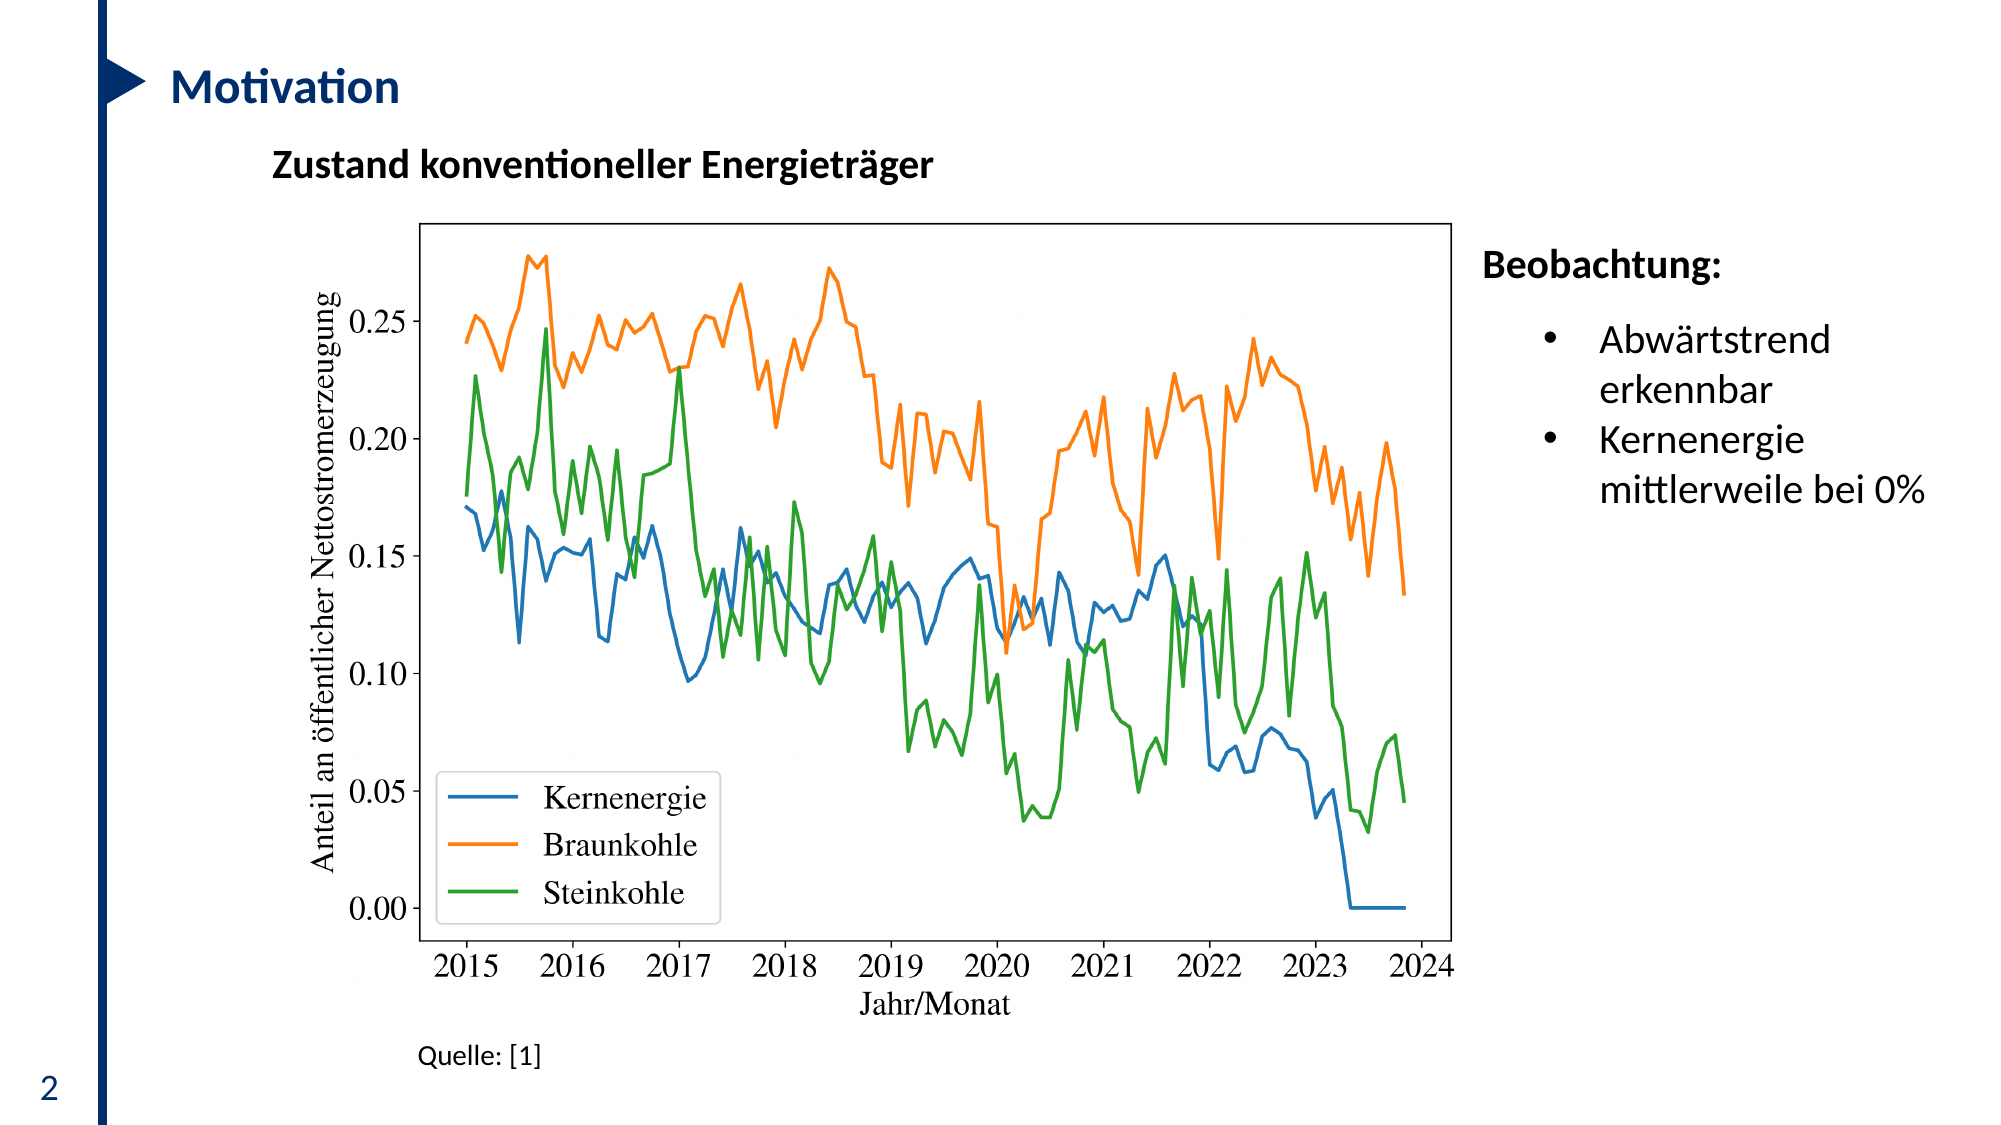

Motivation
Zustand konventioneller Energieträger
Beobachtung:
Abwärtstrend erkennbar
Kernenergie mittlerweile bei 0%
Quelle: [1]
2